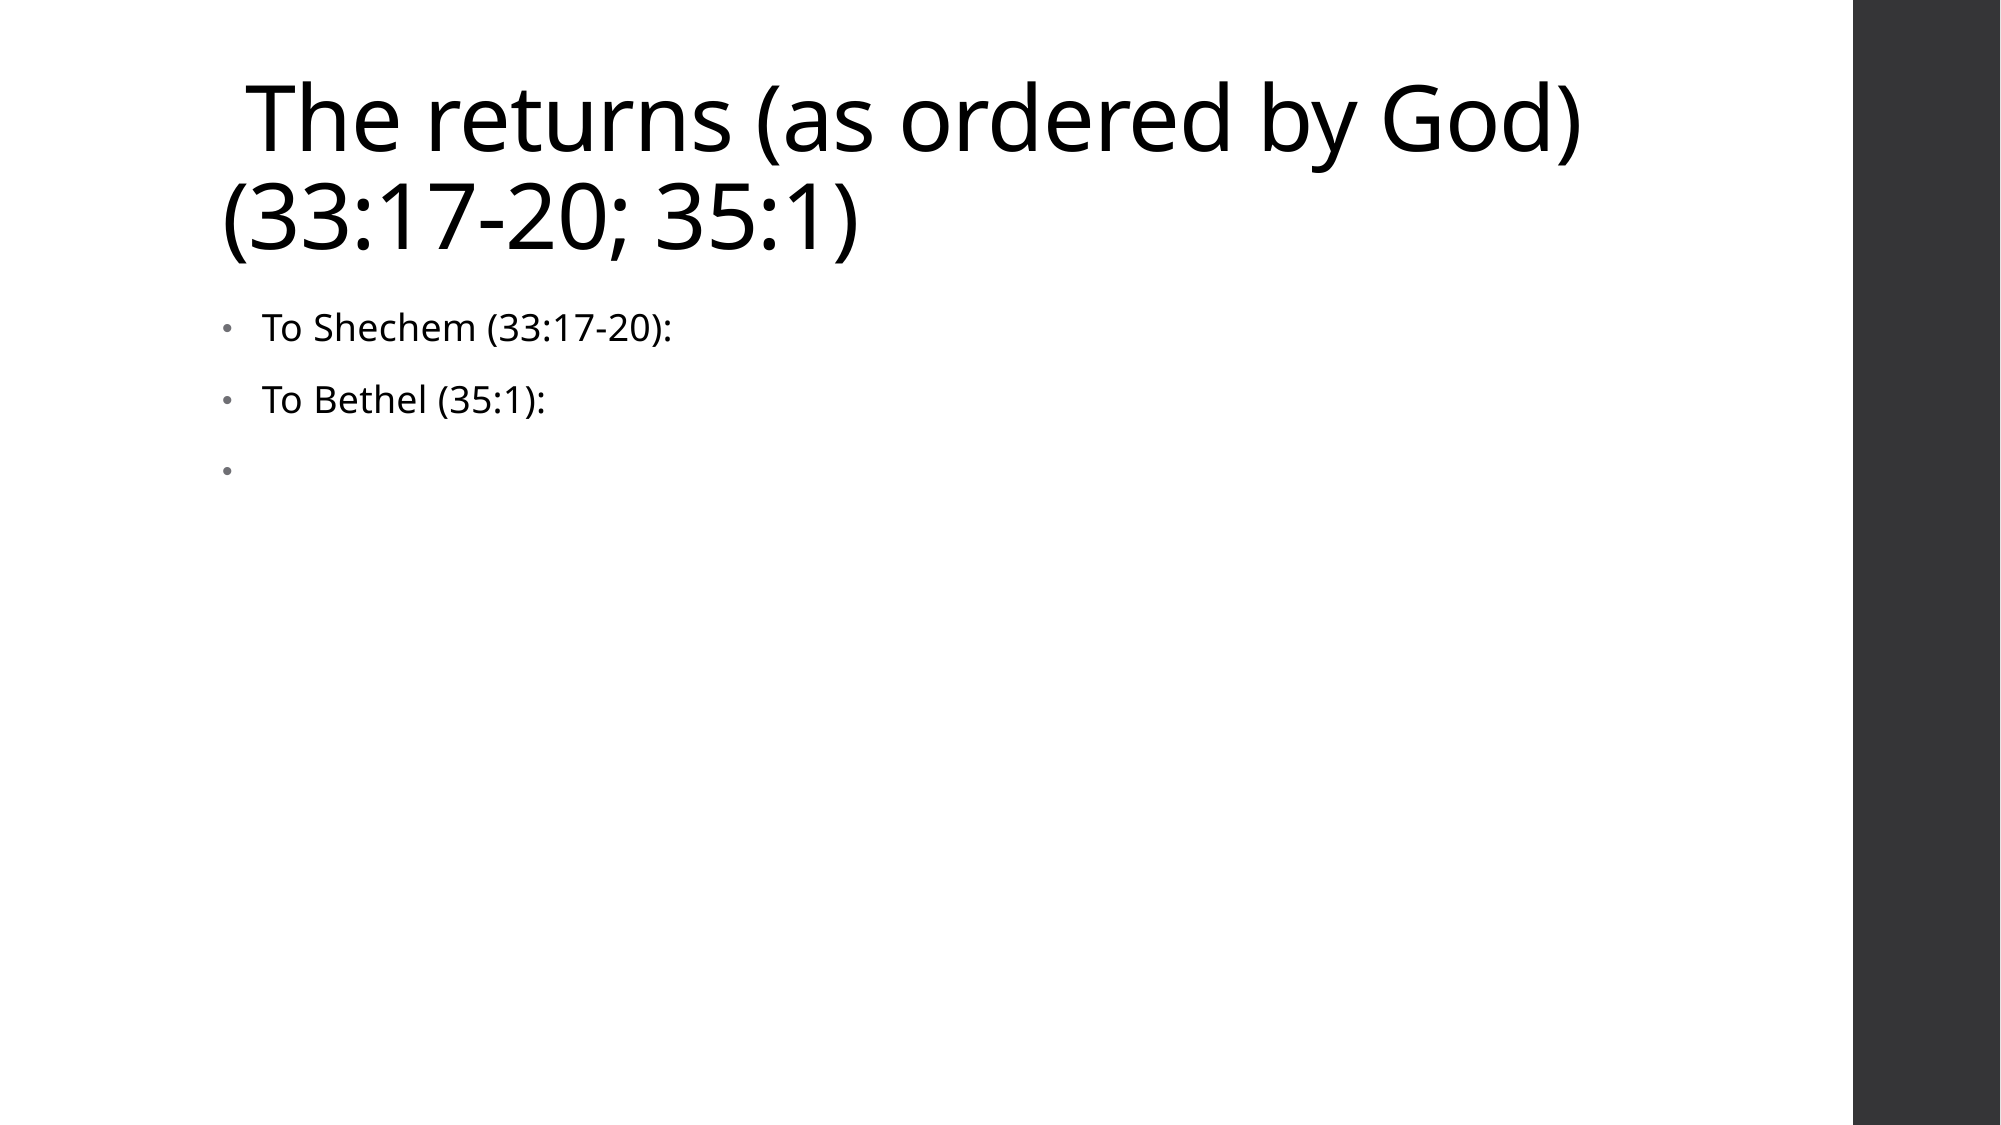

# The returns (as ordered by God) (33:17-20; 35:1)
 To Shechem (33:17-20):
 To Bethel (35:1):